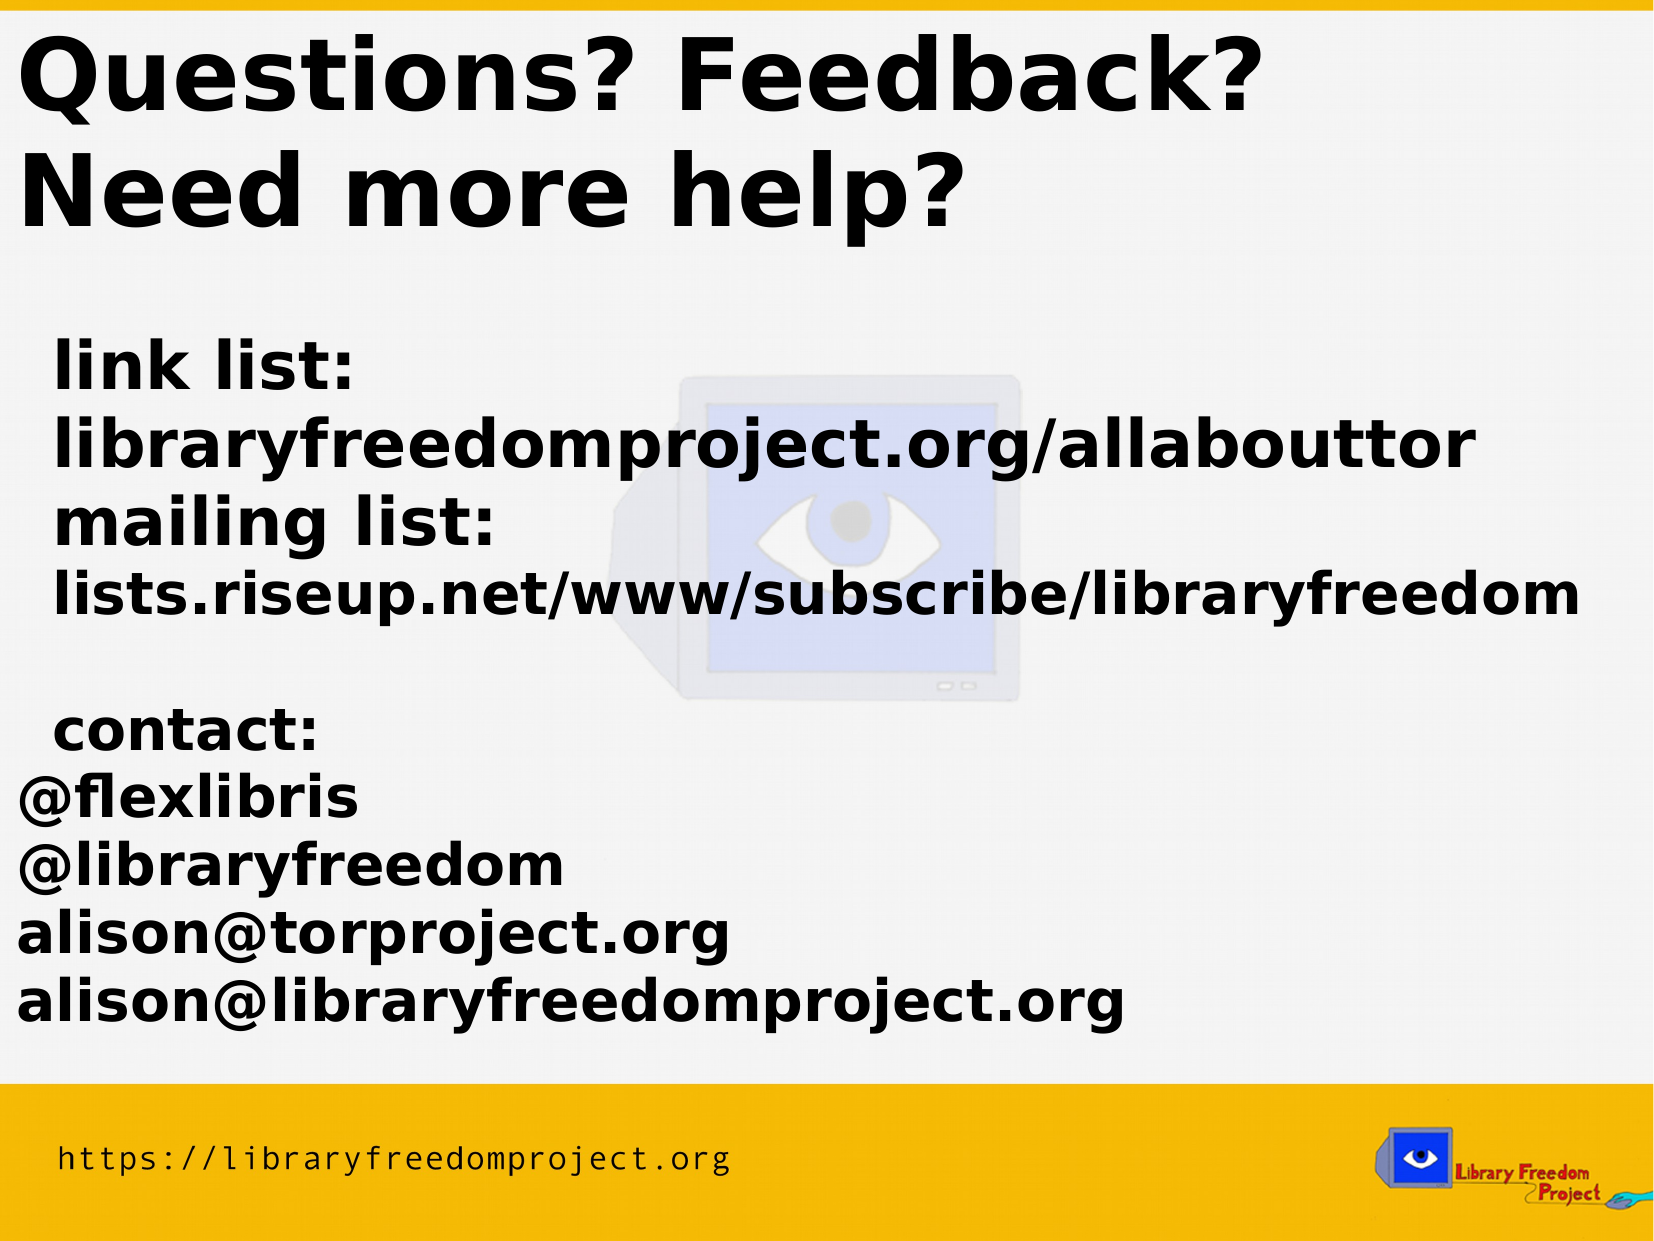

Questions? Feedback?
Need more help?
link list:
libraryfreedomproject.org/allabouttor
mailing list:
lists.riseup.net/www/subscribe/libraryfreedom
contact:
@flexlibris
@libraryfreedom
alison@torproject.org
alison@libraryfreedomproject.org